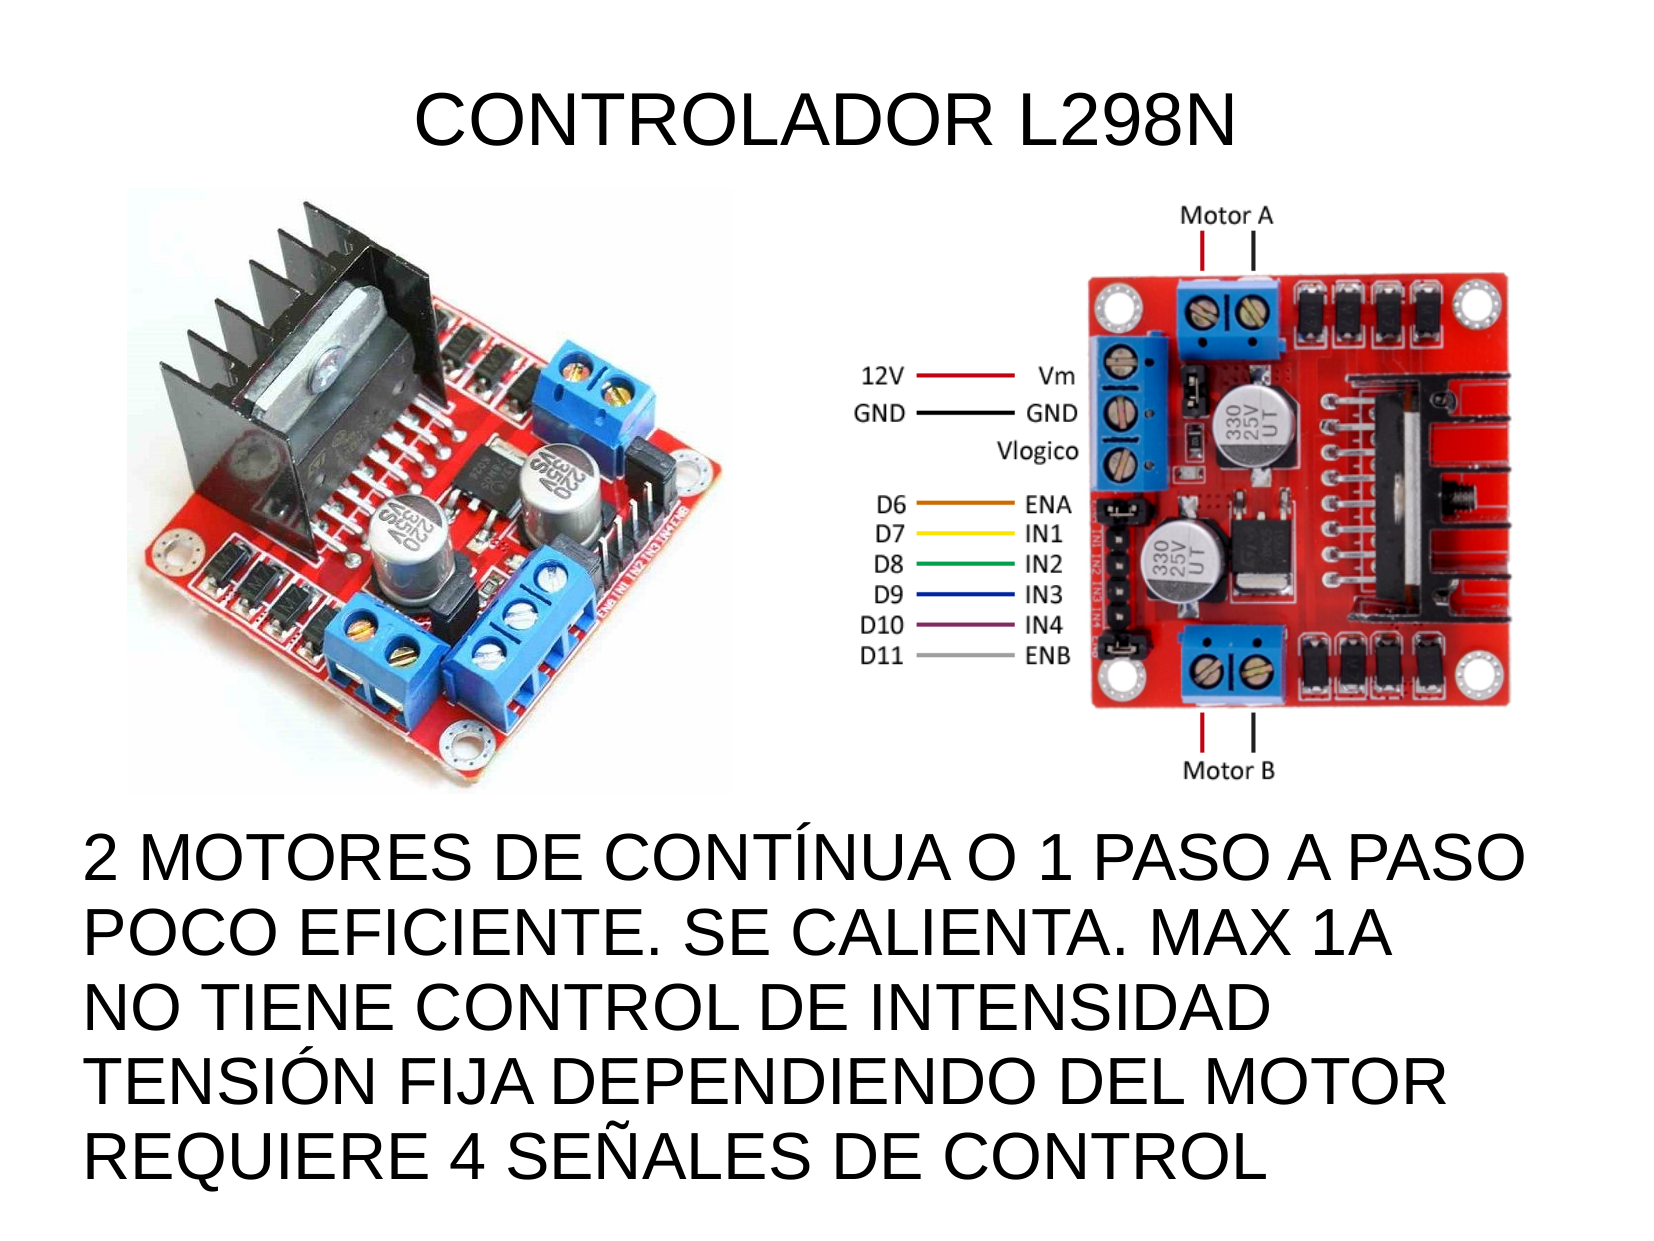

# CONTROLADOR L298N
2 MOTORES DE CONTÍNUA O 1 PASO A PASO
POCO EFICIENTE. SE CALIENTA. MAX 1A
NO TIENE CONTROL DE INTENSIDAD
TENSIÓN FIJA DEPENDIENDO DEL MOTOR
REQUIERE 4 SEÑALES DE CONTROL